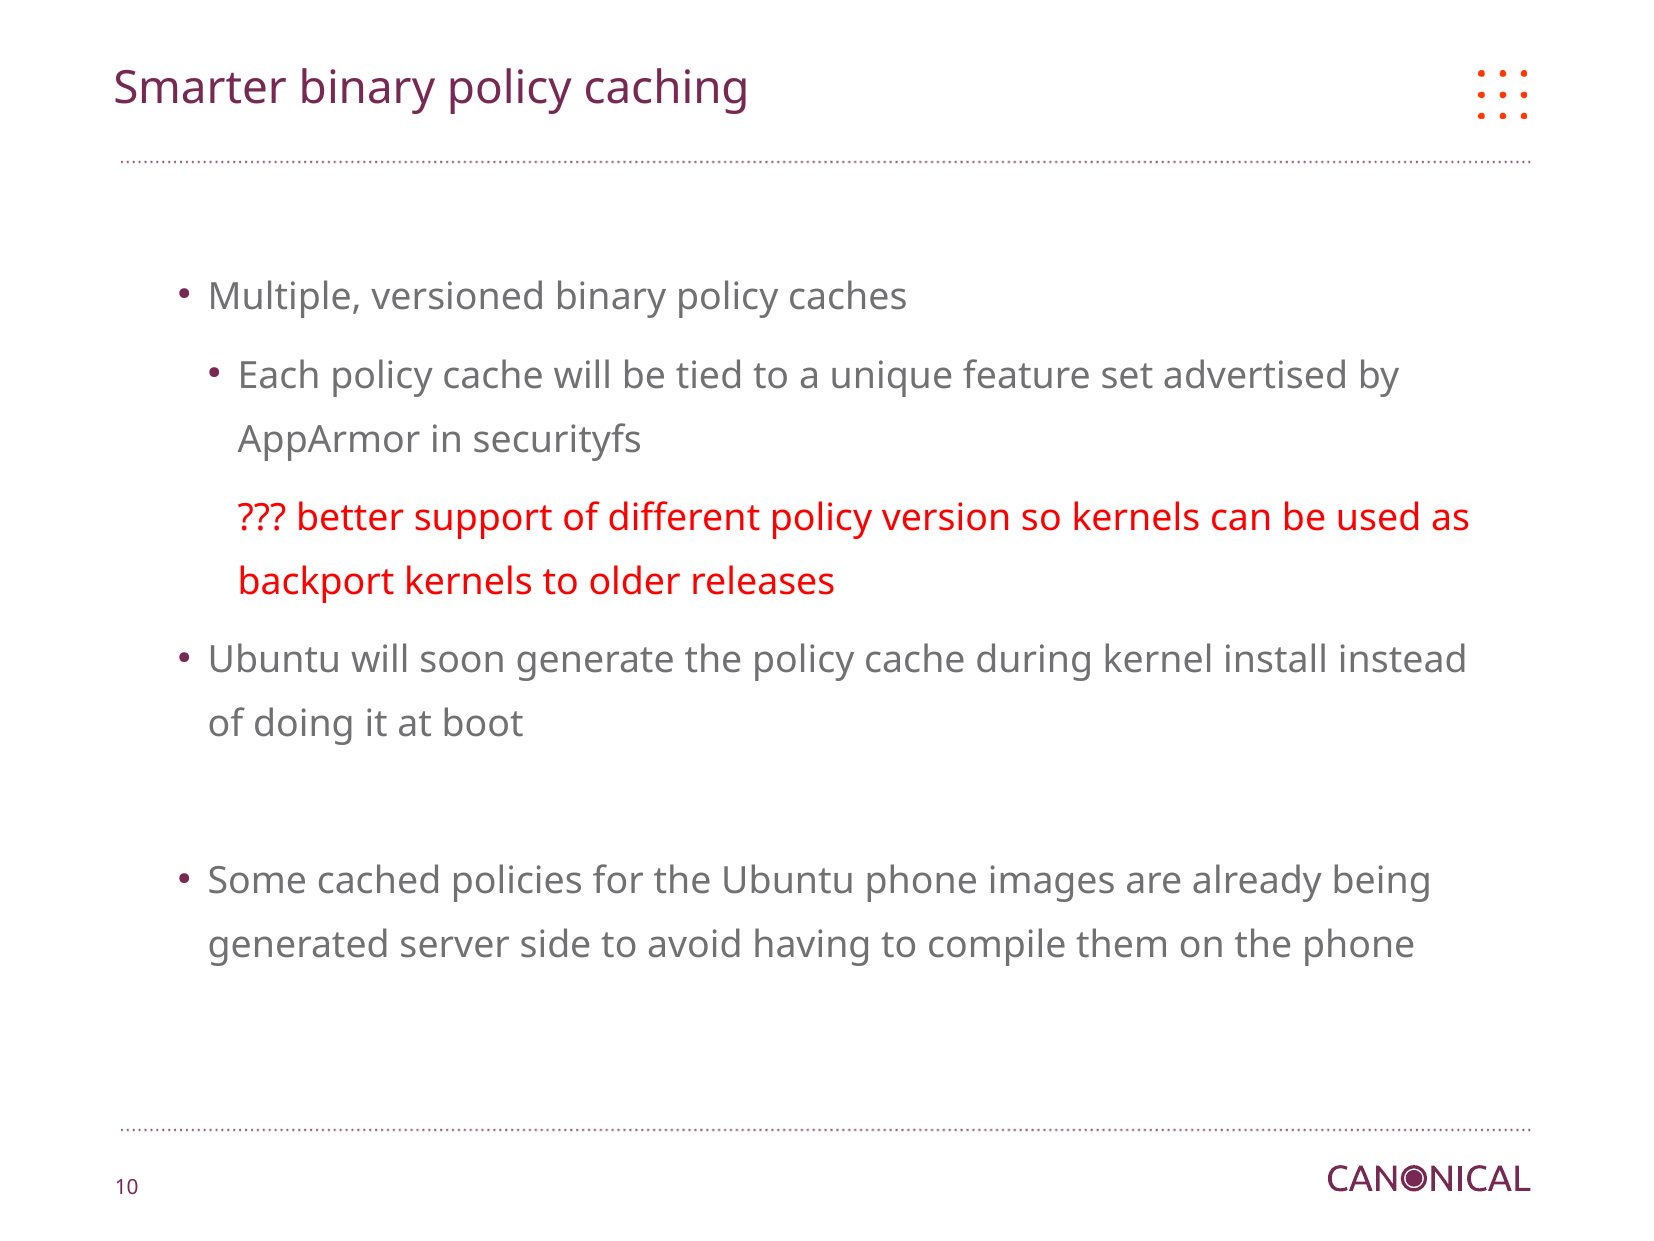

# Smarter binary policy caching
Multiple, versioned binary policy caches
Each policy cache will be tied to a unique feature set advertised by AppArmor in securityfs
??? better support of different policy version so kernels can be used as backport kernels to older releases
Ubuntu will soon generate the policy cache during kernel install instead of doing it at boot
Some cached policies for the Ubuntu phone images are already being generated server side to avoid having to compile them on the phone